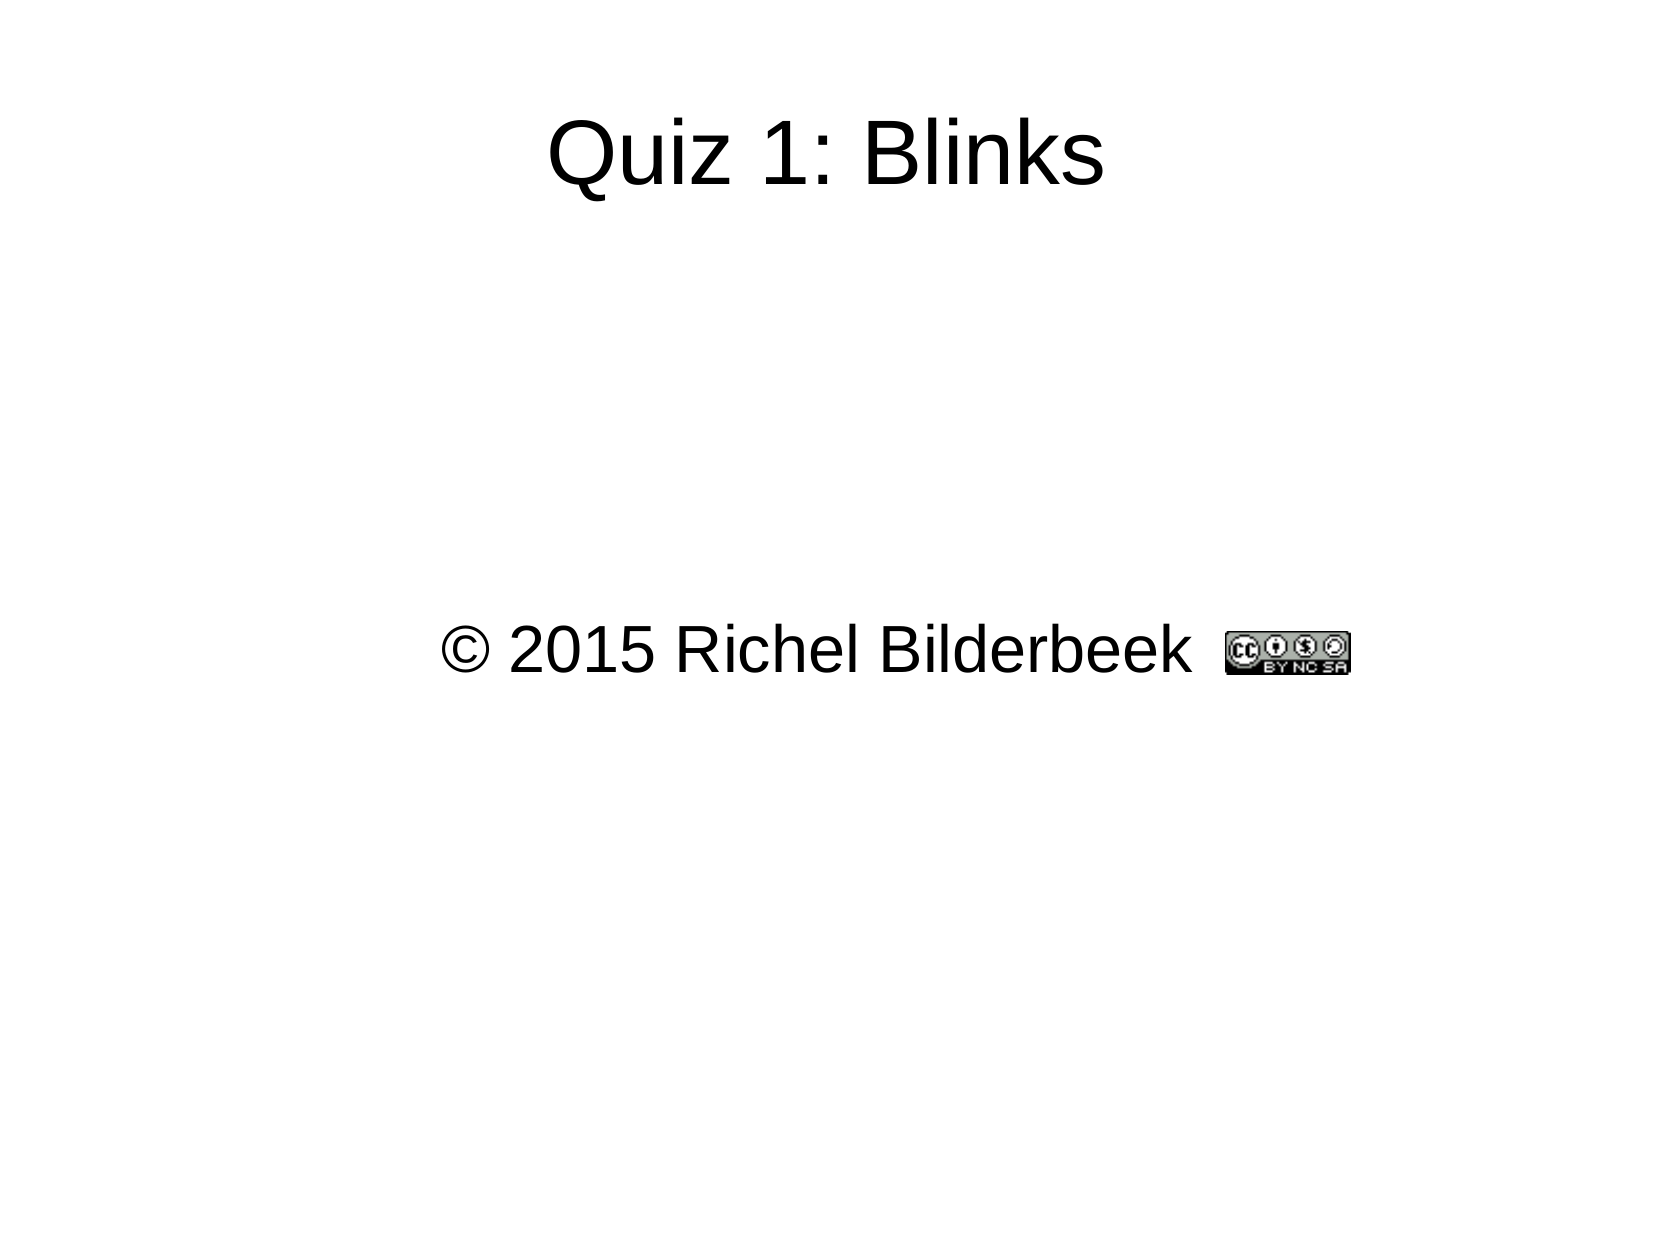

# Quiz 1: Blinks
© 2015 Richel Bilderbeek